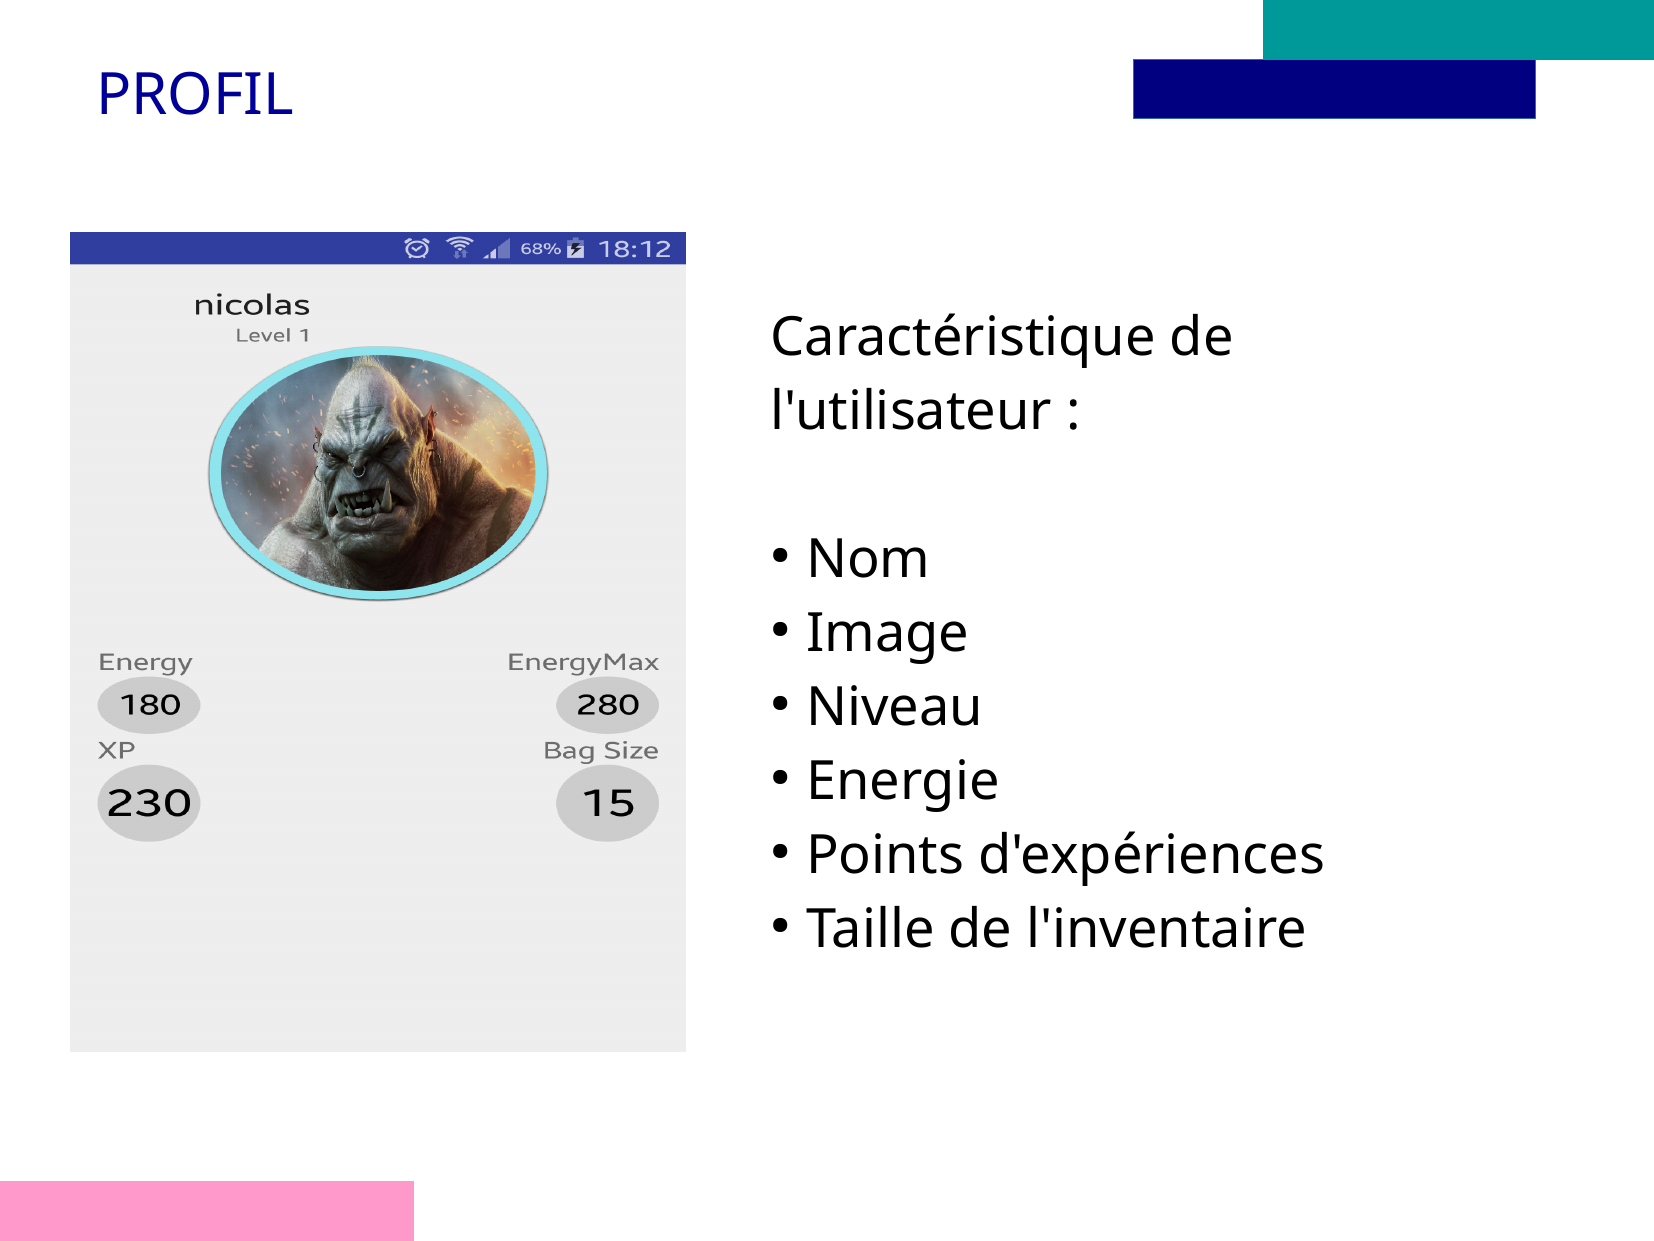

# PROFIL
Caractéristique de l'utilisateur :
Nom
Image
Niveau
Energie
Points d'expériences
Taille de l'inventaire